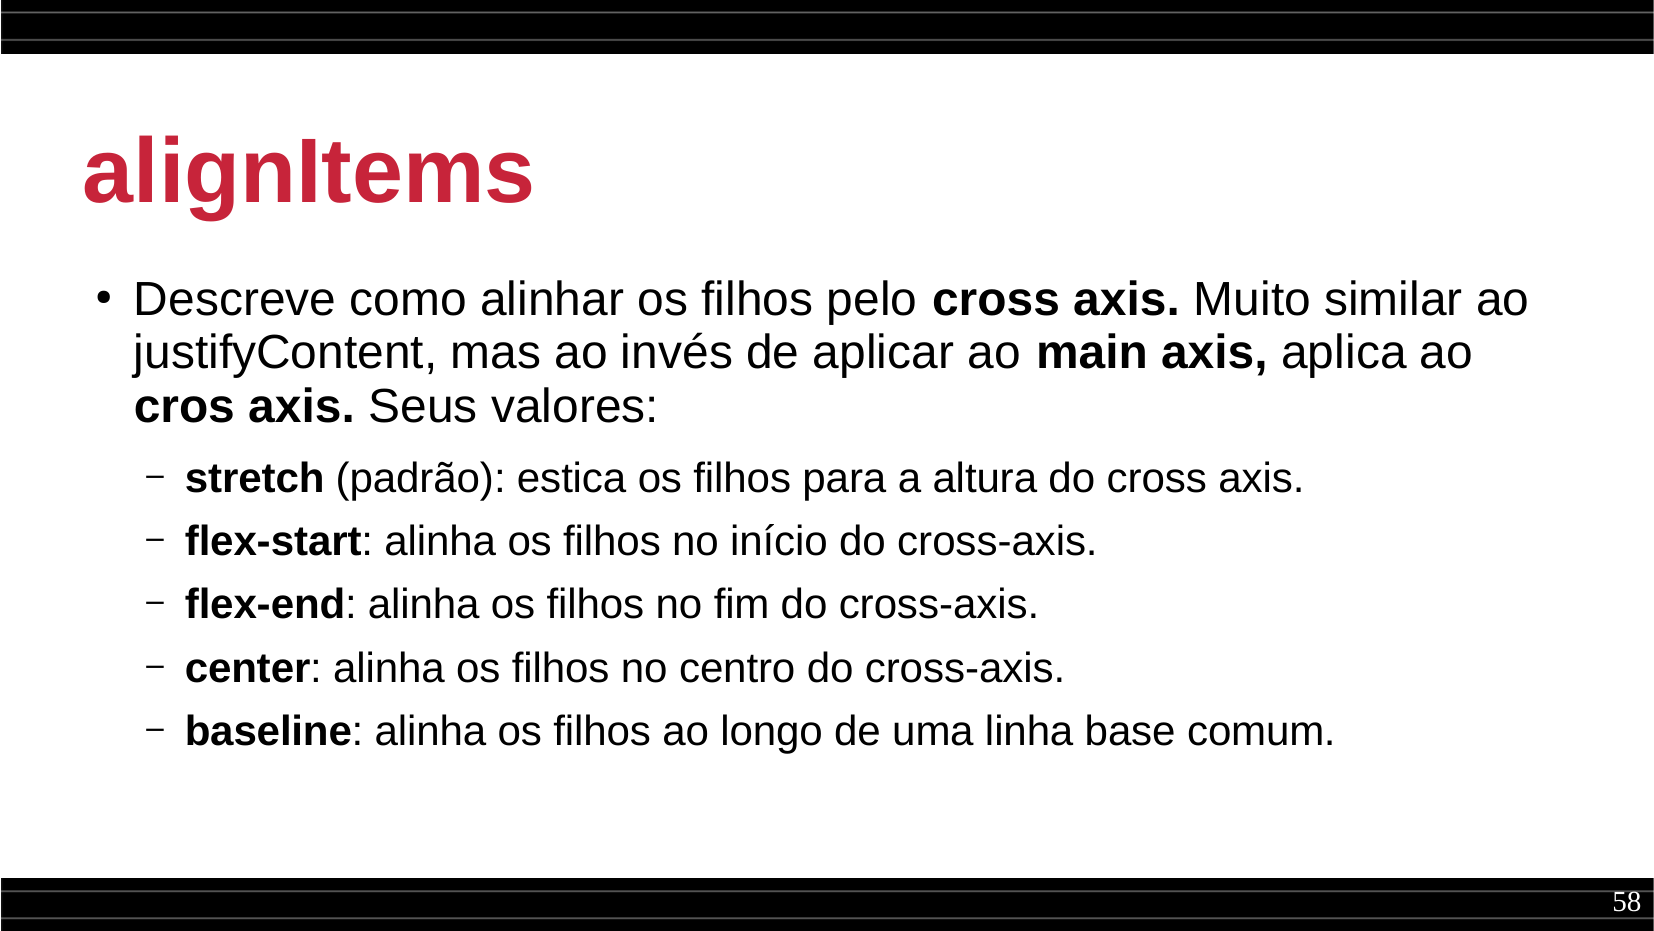

# alignItems
Descreve como alinhar os filhos pelo cross axis. Muito similar ao justifyContent, mas ao invés de aplicar ao main axis, aplica ao cros axis. Seus valores:
stretch (padrão): estica os filhos para a altura do cross axis.
flex-start: alinha os filhos no início do cross-axis.
flex-end: alinha os filhos no fim do cross-axis.
center: alinha os filhos no centro do cross-axis.
baseline: alinha os filhos ao longo de uma linha base comum.